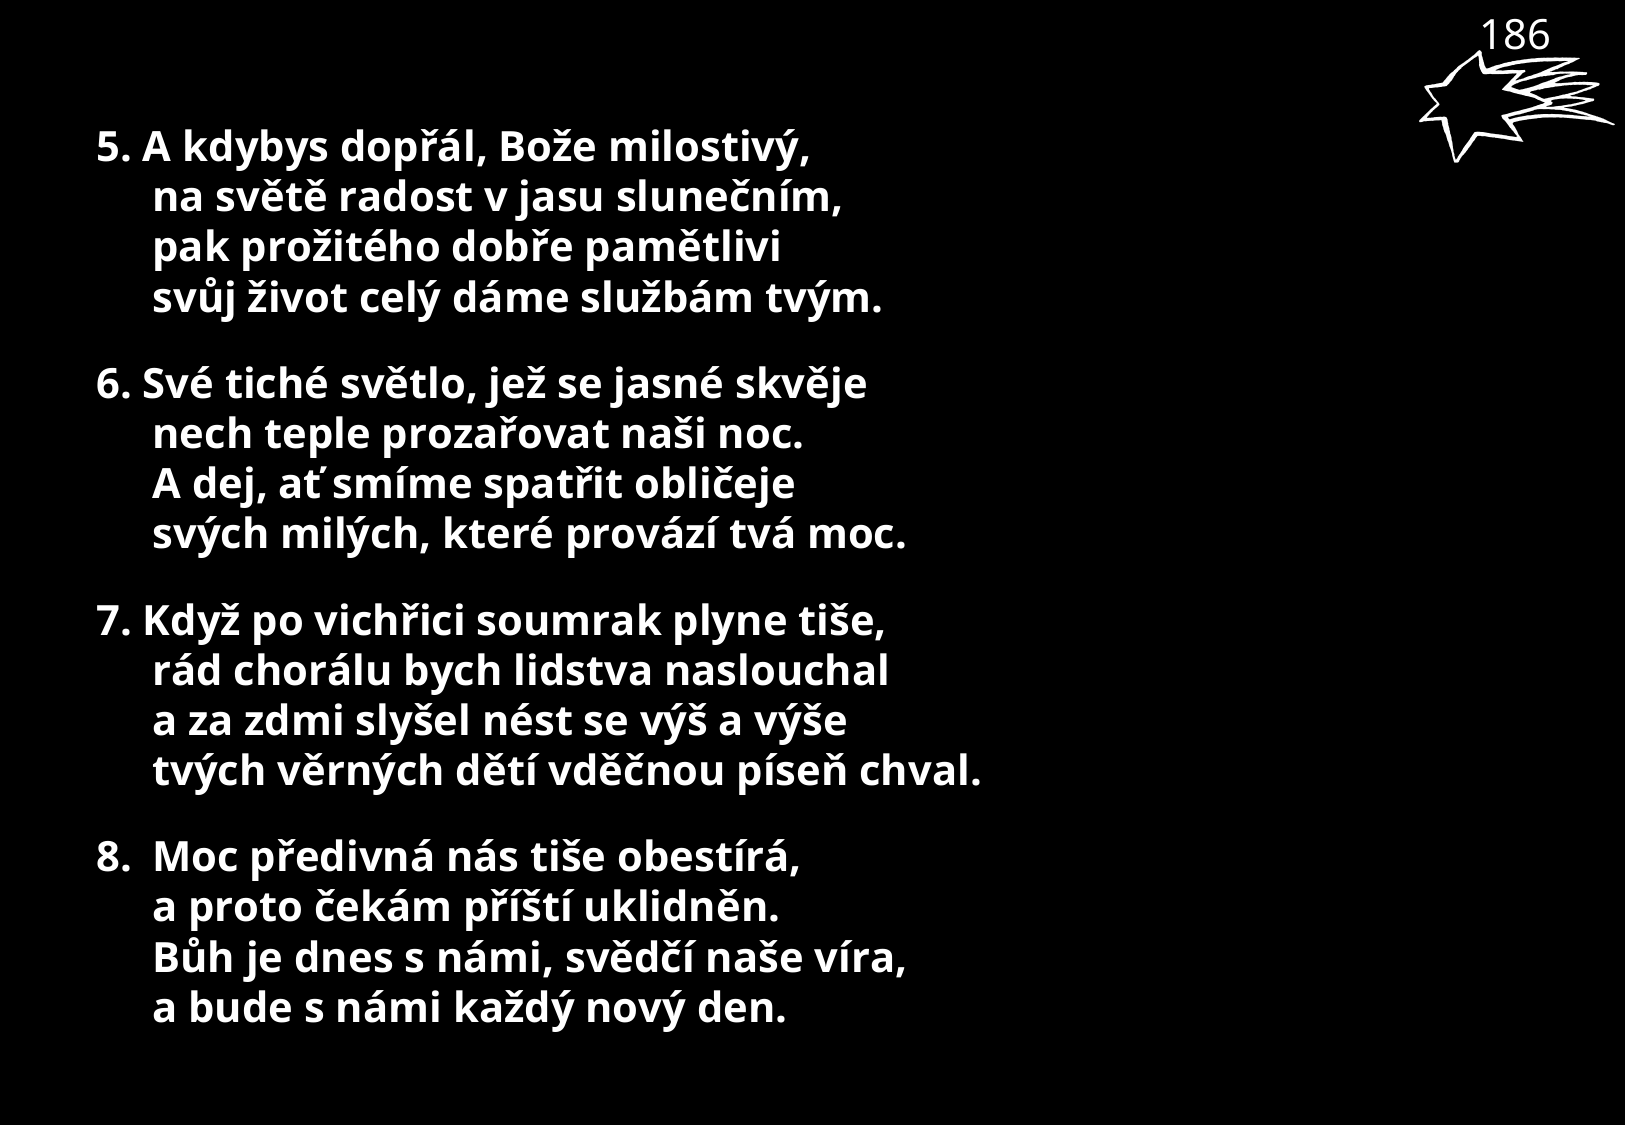

186
# 5. A kdybys dopřál, Bože milostivý, na světě radost v jasu slunečním, pak prožitého dobře pamětlivi svůj život celý dáme službám tvým.
6. Své tiché světlo, jež se jasné skvěje
nech teple prozařovat naši noc.
A dej, ať smíme spatřit obličeje
svých milých, které provází tvá moc.
7. Když po vichřici soumrak plyne tiše,
rád chorálu bych lidstva naslouchal
a za zdmi slyšel nést se výš a výše
tvých věrných dětí vděčnou píseň chval.
8. 	Moc předivná nás tiše obestírá,
a proto čekám příští uklidněn.
Bůh je dnes s námi, svědčí naše víra,
a bude s námi každý nový den.